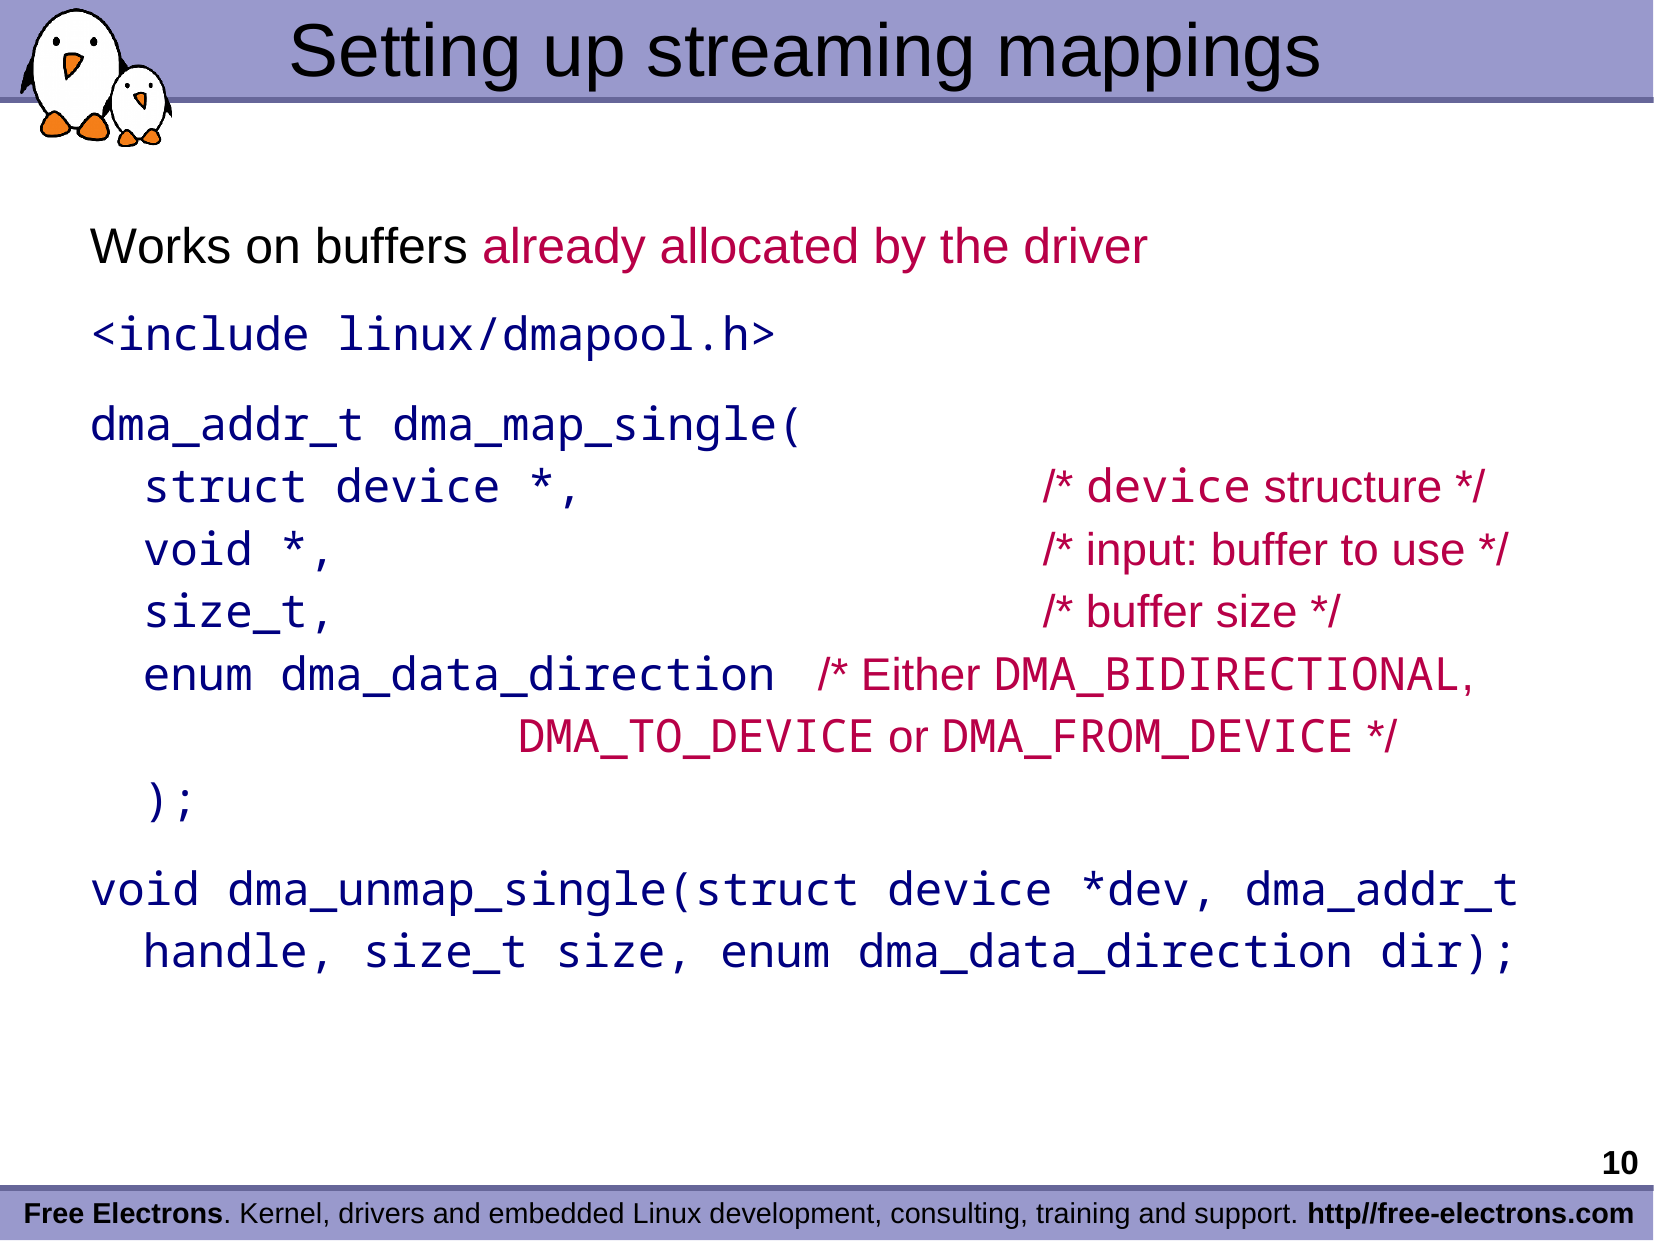

# Setting up streaming mappings
Works on buffers already allocated by the driver
<include linux/dmapool.h>
dma_addr_t dma_map_single(
struct device *,							/* device structure */
void *,										/* input: buffer to use */
size_t,										/* buffer size */
enum dma_data_direction	/* Either DMA_BIDIRECTIONAL, 							DMA_TO_DEVICE or DMA_FROM_DEVICE */
);
void dma_unmap_single(struct device *dev, dma_addr_t handle, size_t size, enum dma_data_direction dir);